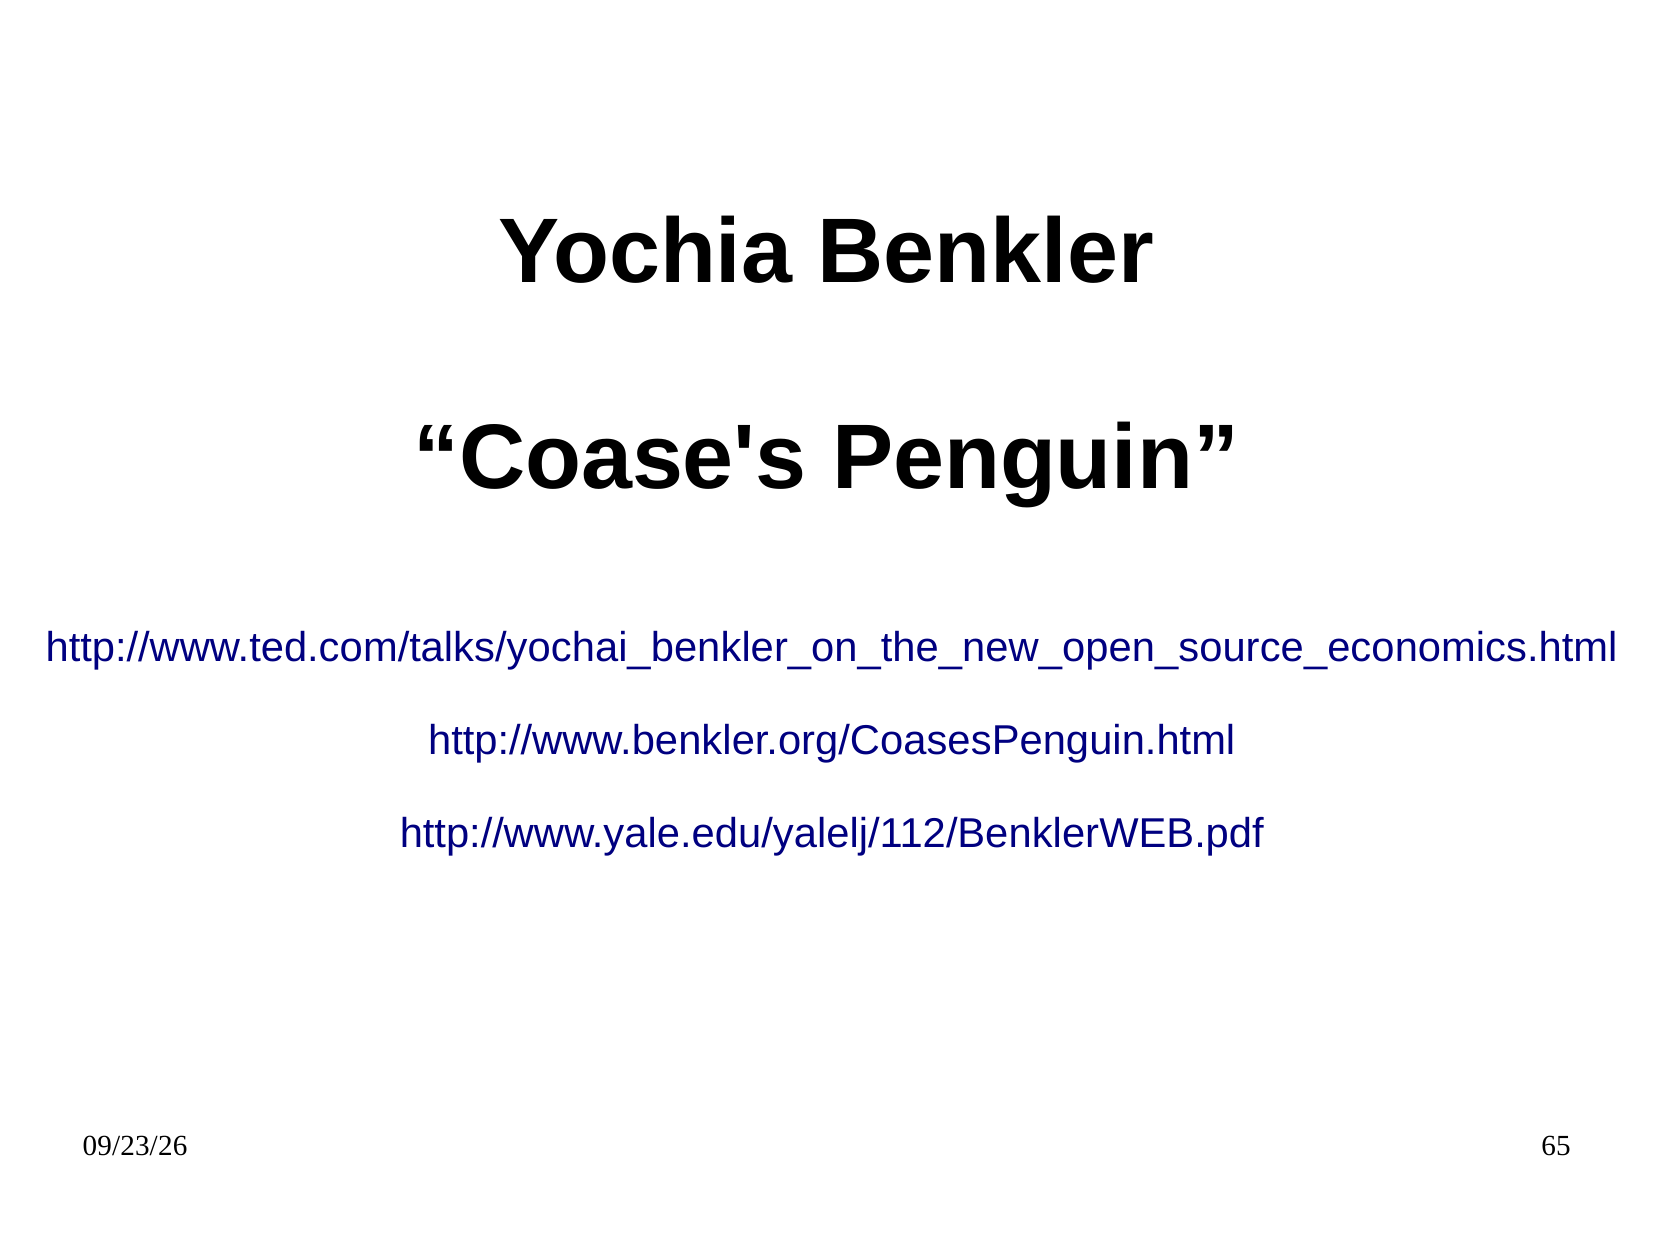

# Yochia Benkler “Coase's Penguin”
http://www.ted.com/talks/yochai_benkler_on_the_new_open_source_economics.html
http://www.benkler.org/CoasesPenguin.html
http://www.yale.edu/yalelj/112/BenklerWEB.pdf
65